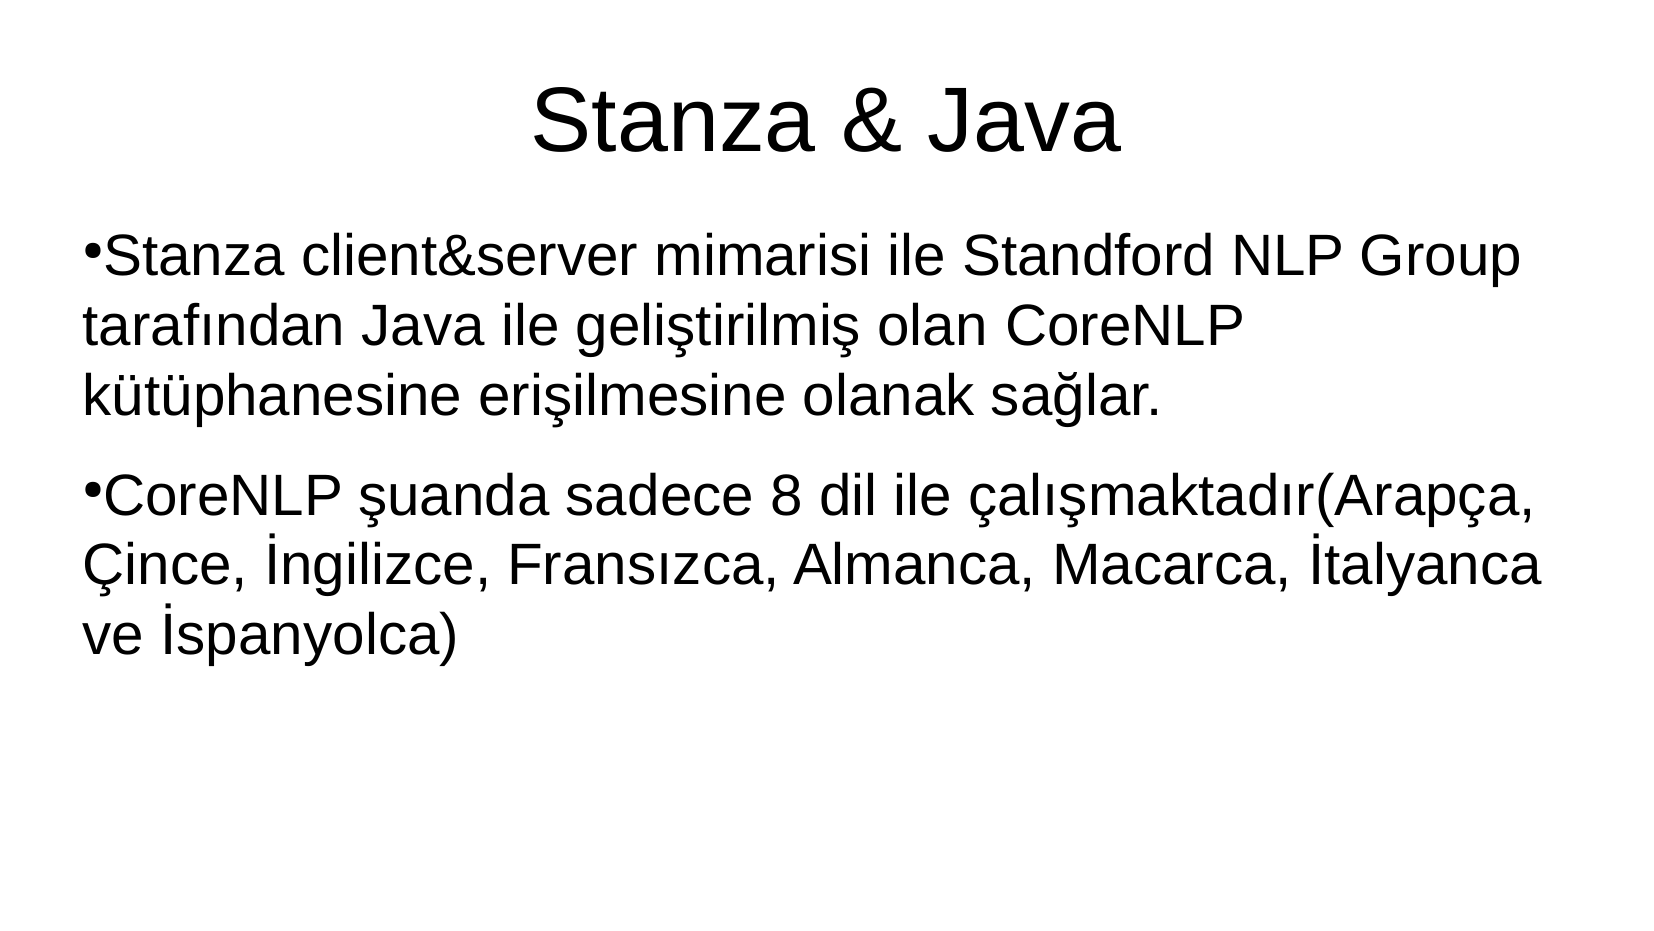

# Stanza & Java
Stanza client&server mimarisi ile Standford NLP Group tarafından Java ile geliştirilmiş olan CoreNLP kütüphanesine erişilmesine olanak sağlar.
CoreNLP şuanda sadece 8 dil ile çalışmaktadır(Arapça, Çince, İngilizce, Fransızca, Almanca, Macarca, İtalyanca ve İspanyolca)